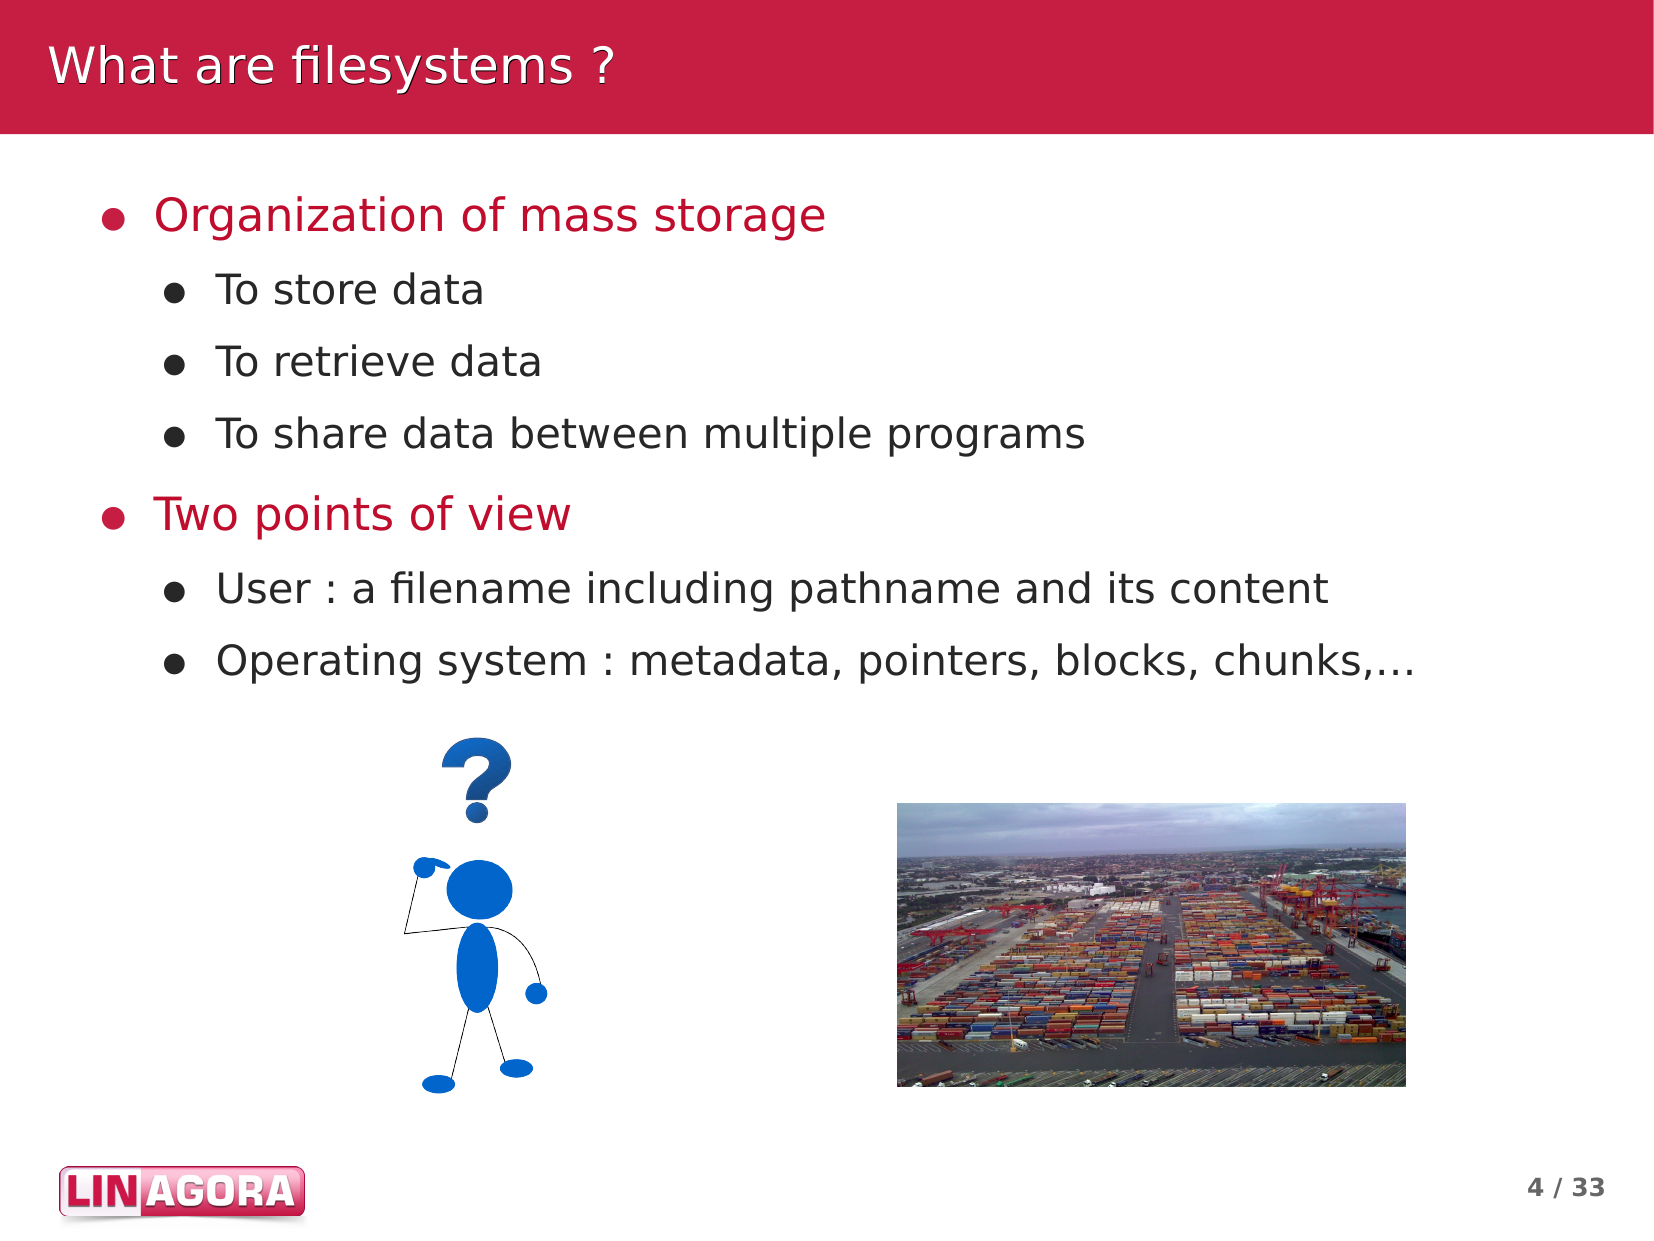

# What are filesystems ?
Organization of mass storage
To store data
To retrieve data
To share data between multiple programs
Two points of view
User : a filename including pathname and its content
Operating system : metadata, pointers, blocks, chunks,…